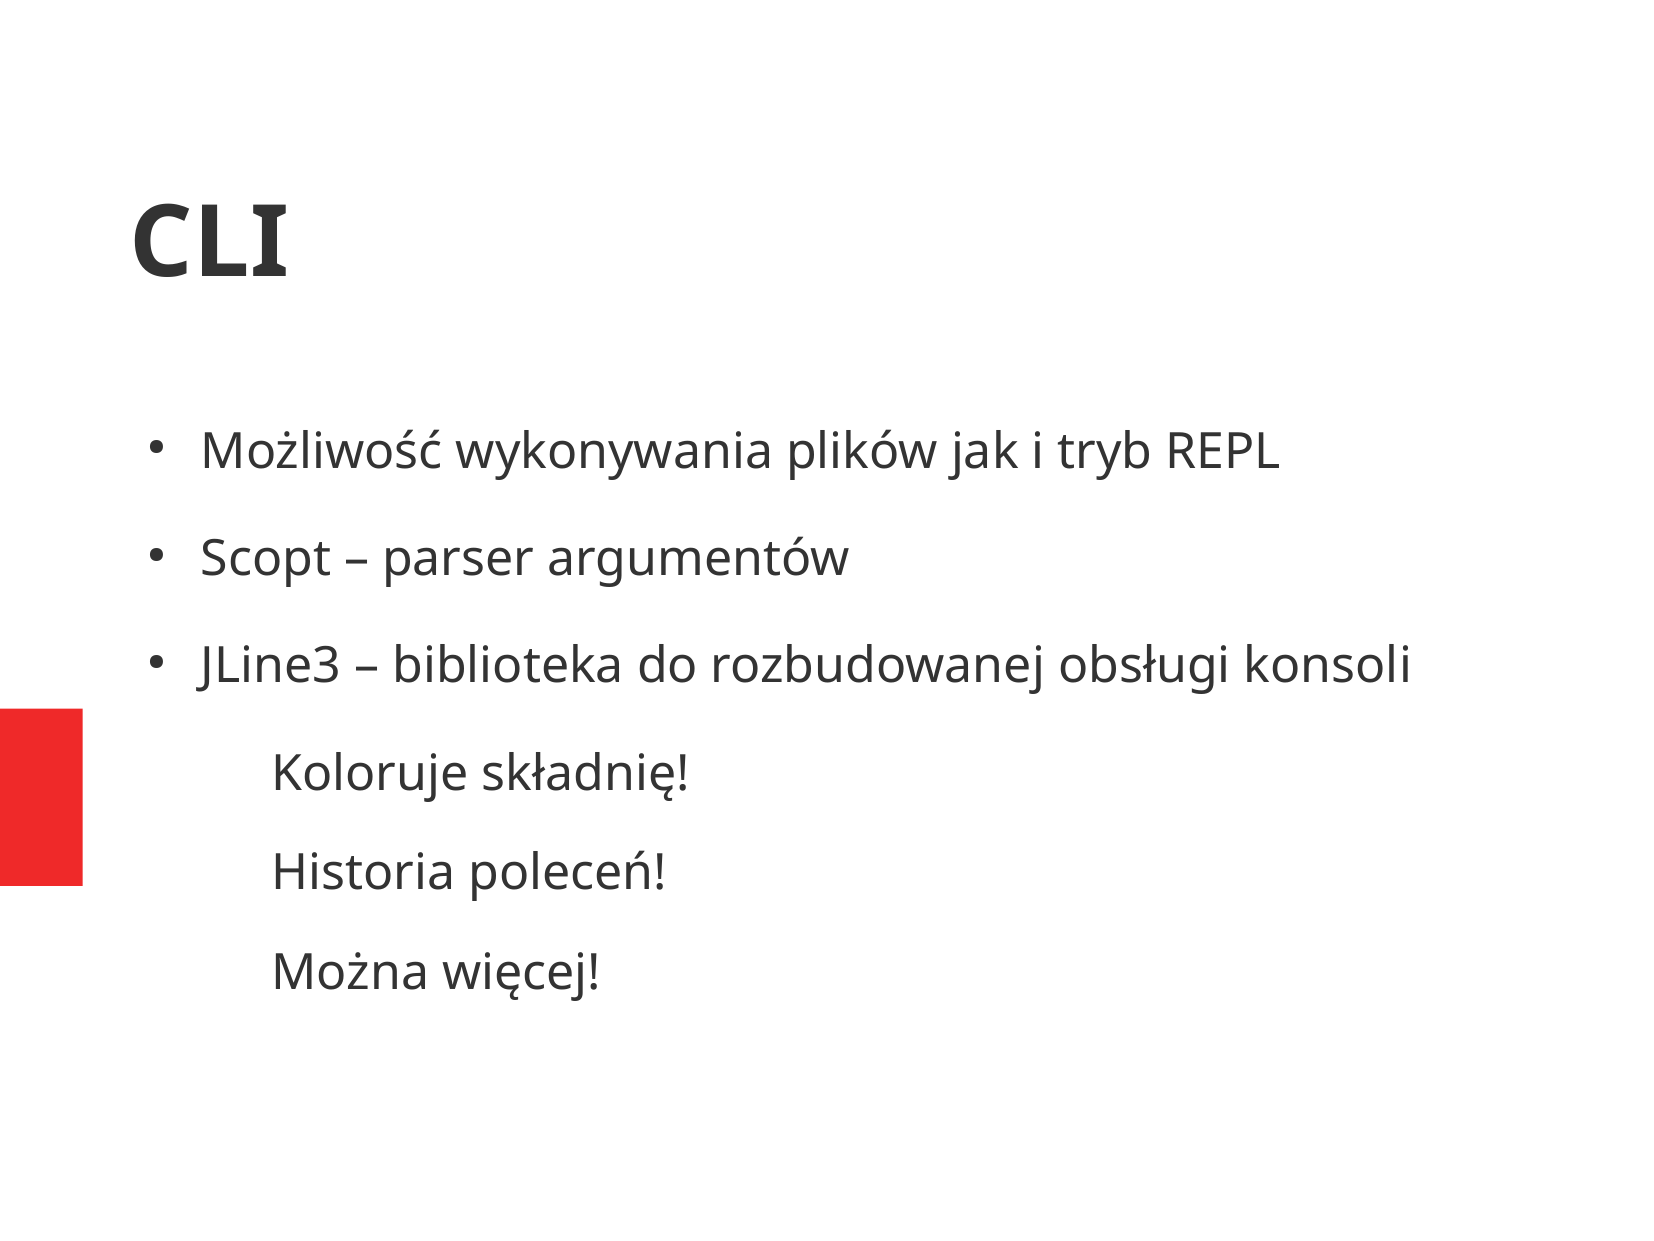

# CLI
Możliwość wykonywania plików jak i tryb REPL
Scopt – parser argumentów
JLine3 – biblioteka do rozbudowanej obsługi konsoli
Koloruje składnię!
Historia poleceń!
Można więcej!